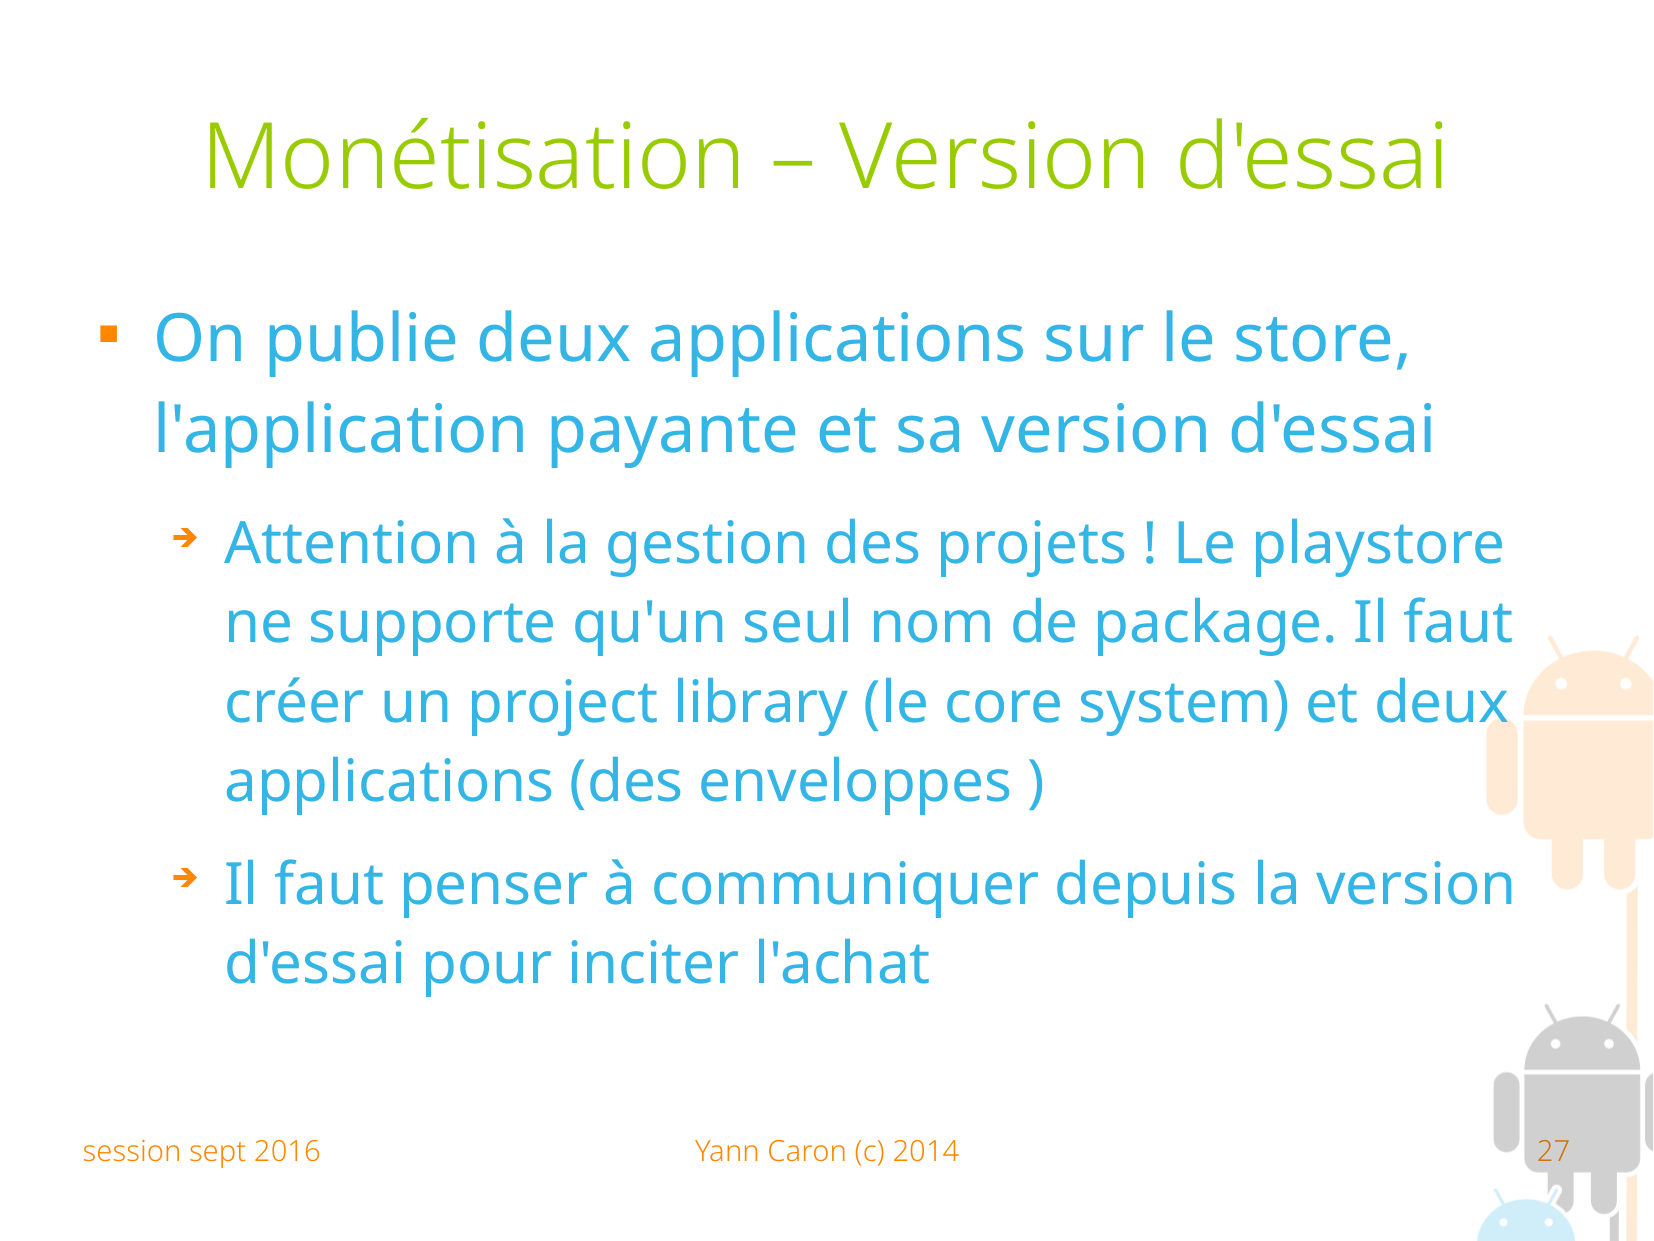

# Monétisation – Version d'essai
On publie deux applications sur le store, l'application payante et sa version d'essai
Attention à la gestion des projets ! Le playstore ne supporte qu'un seul nom de package. Il faut créer un project library (le core system) et deux applications (des enveloppes )
Il faut penser à communiquer depuis la version d'essai pour inciter l'achat
session sept 2016
Yann Caron (c) 2014
27